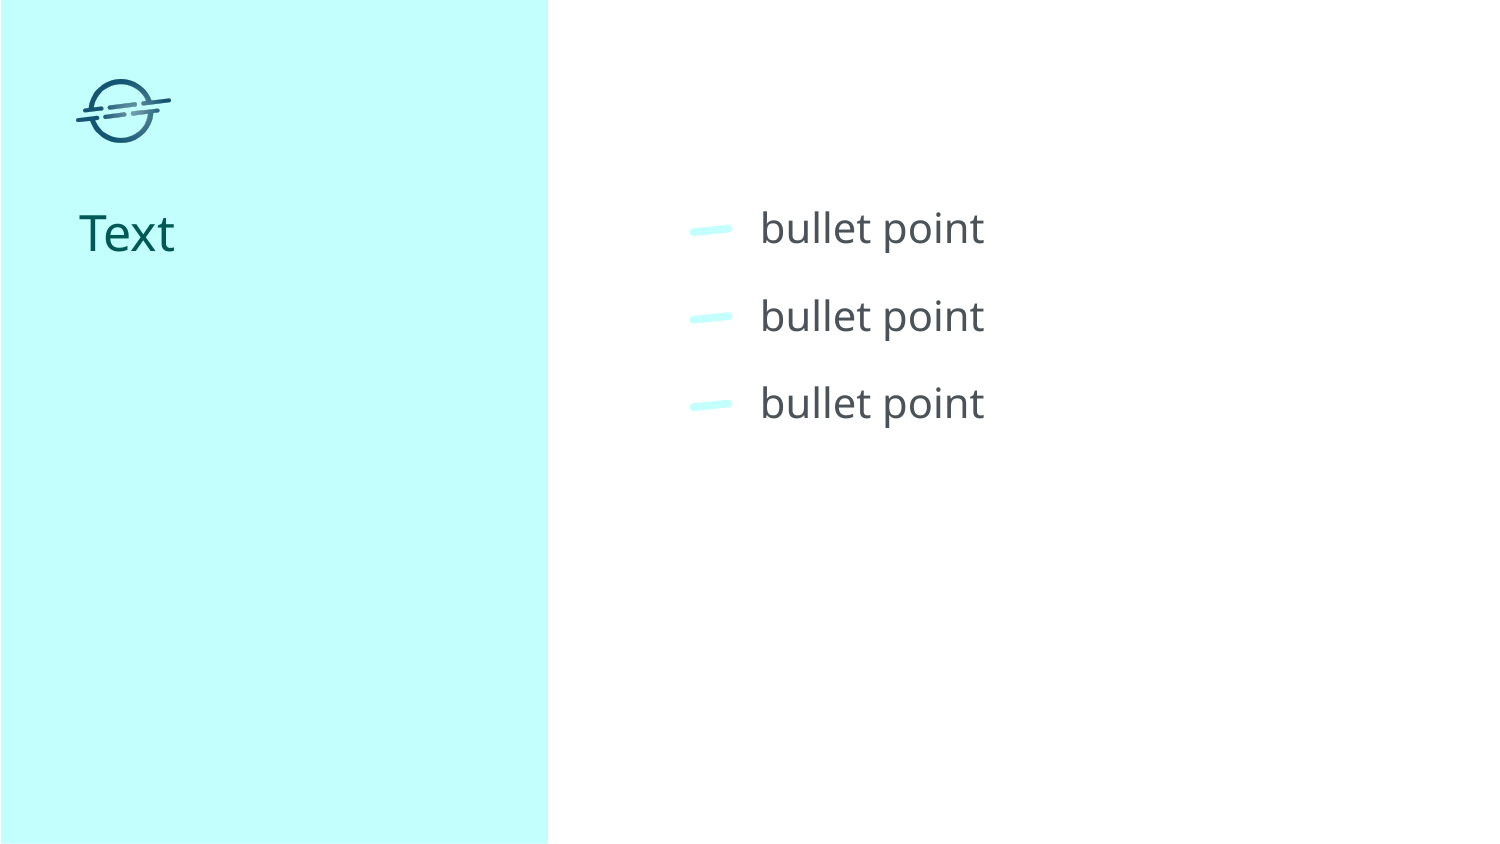

# Text
bullet point
bullet point
bullet point